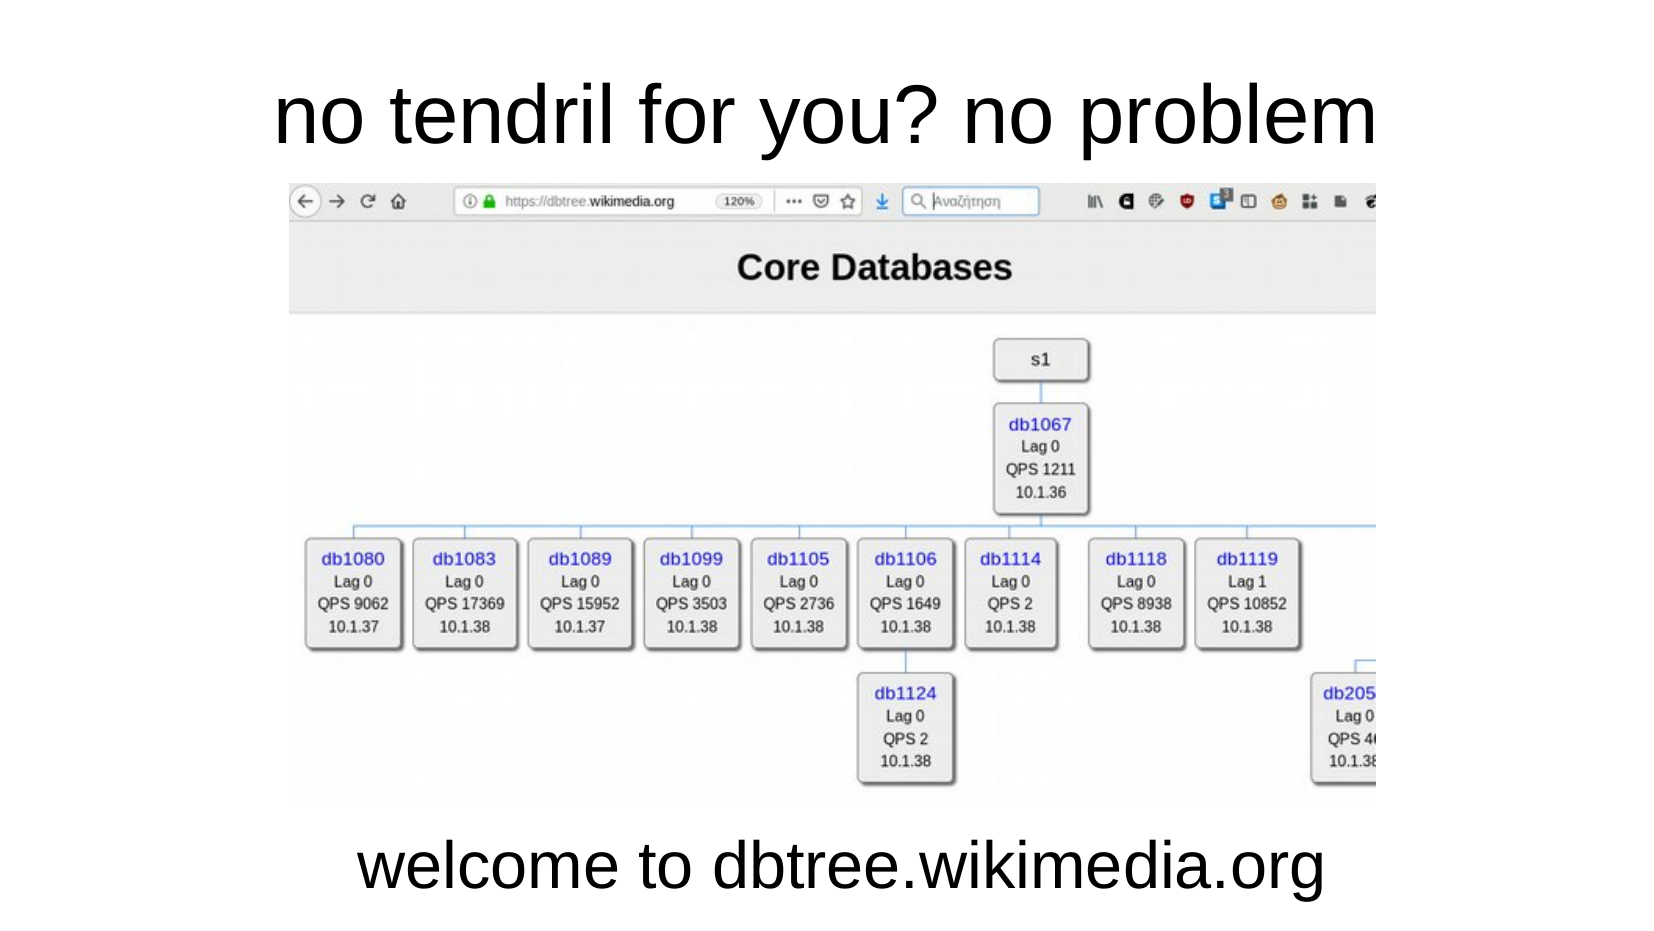

# no tendril for you? no problem
welcome to dbtree.wikimedia.org